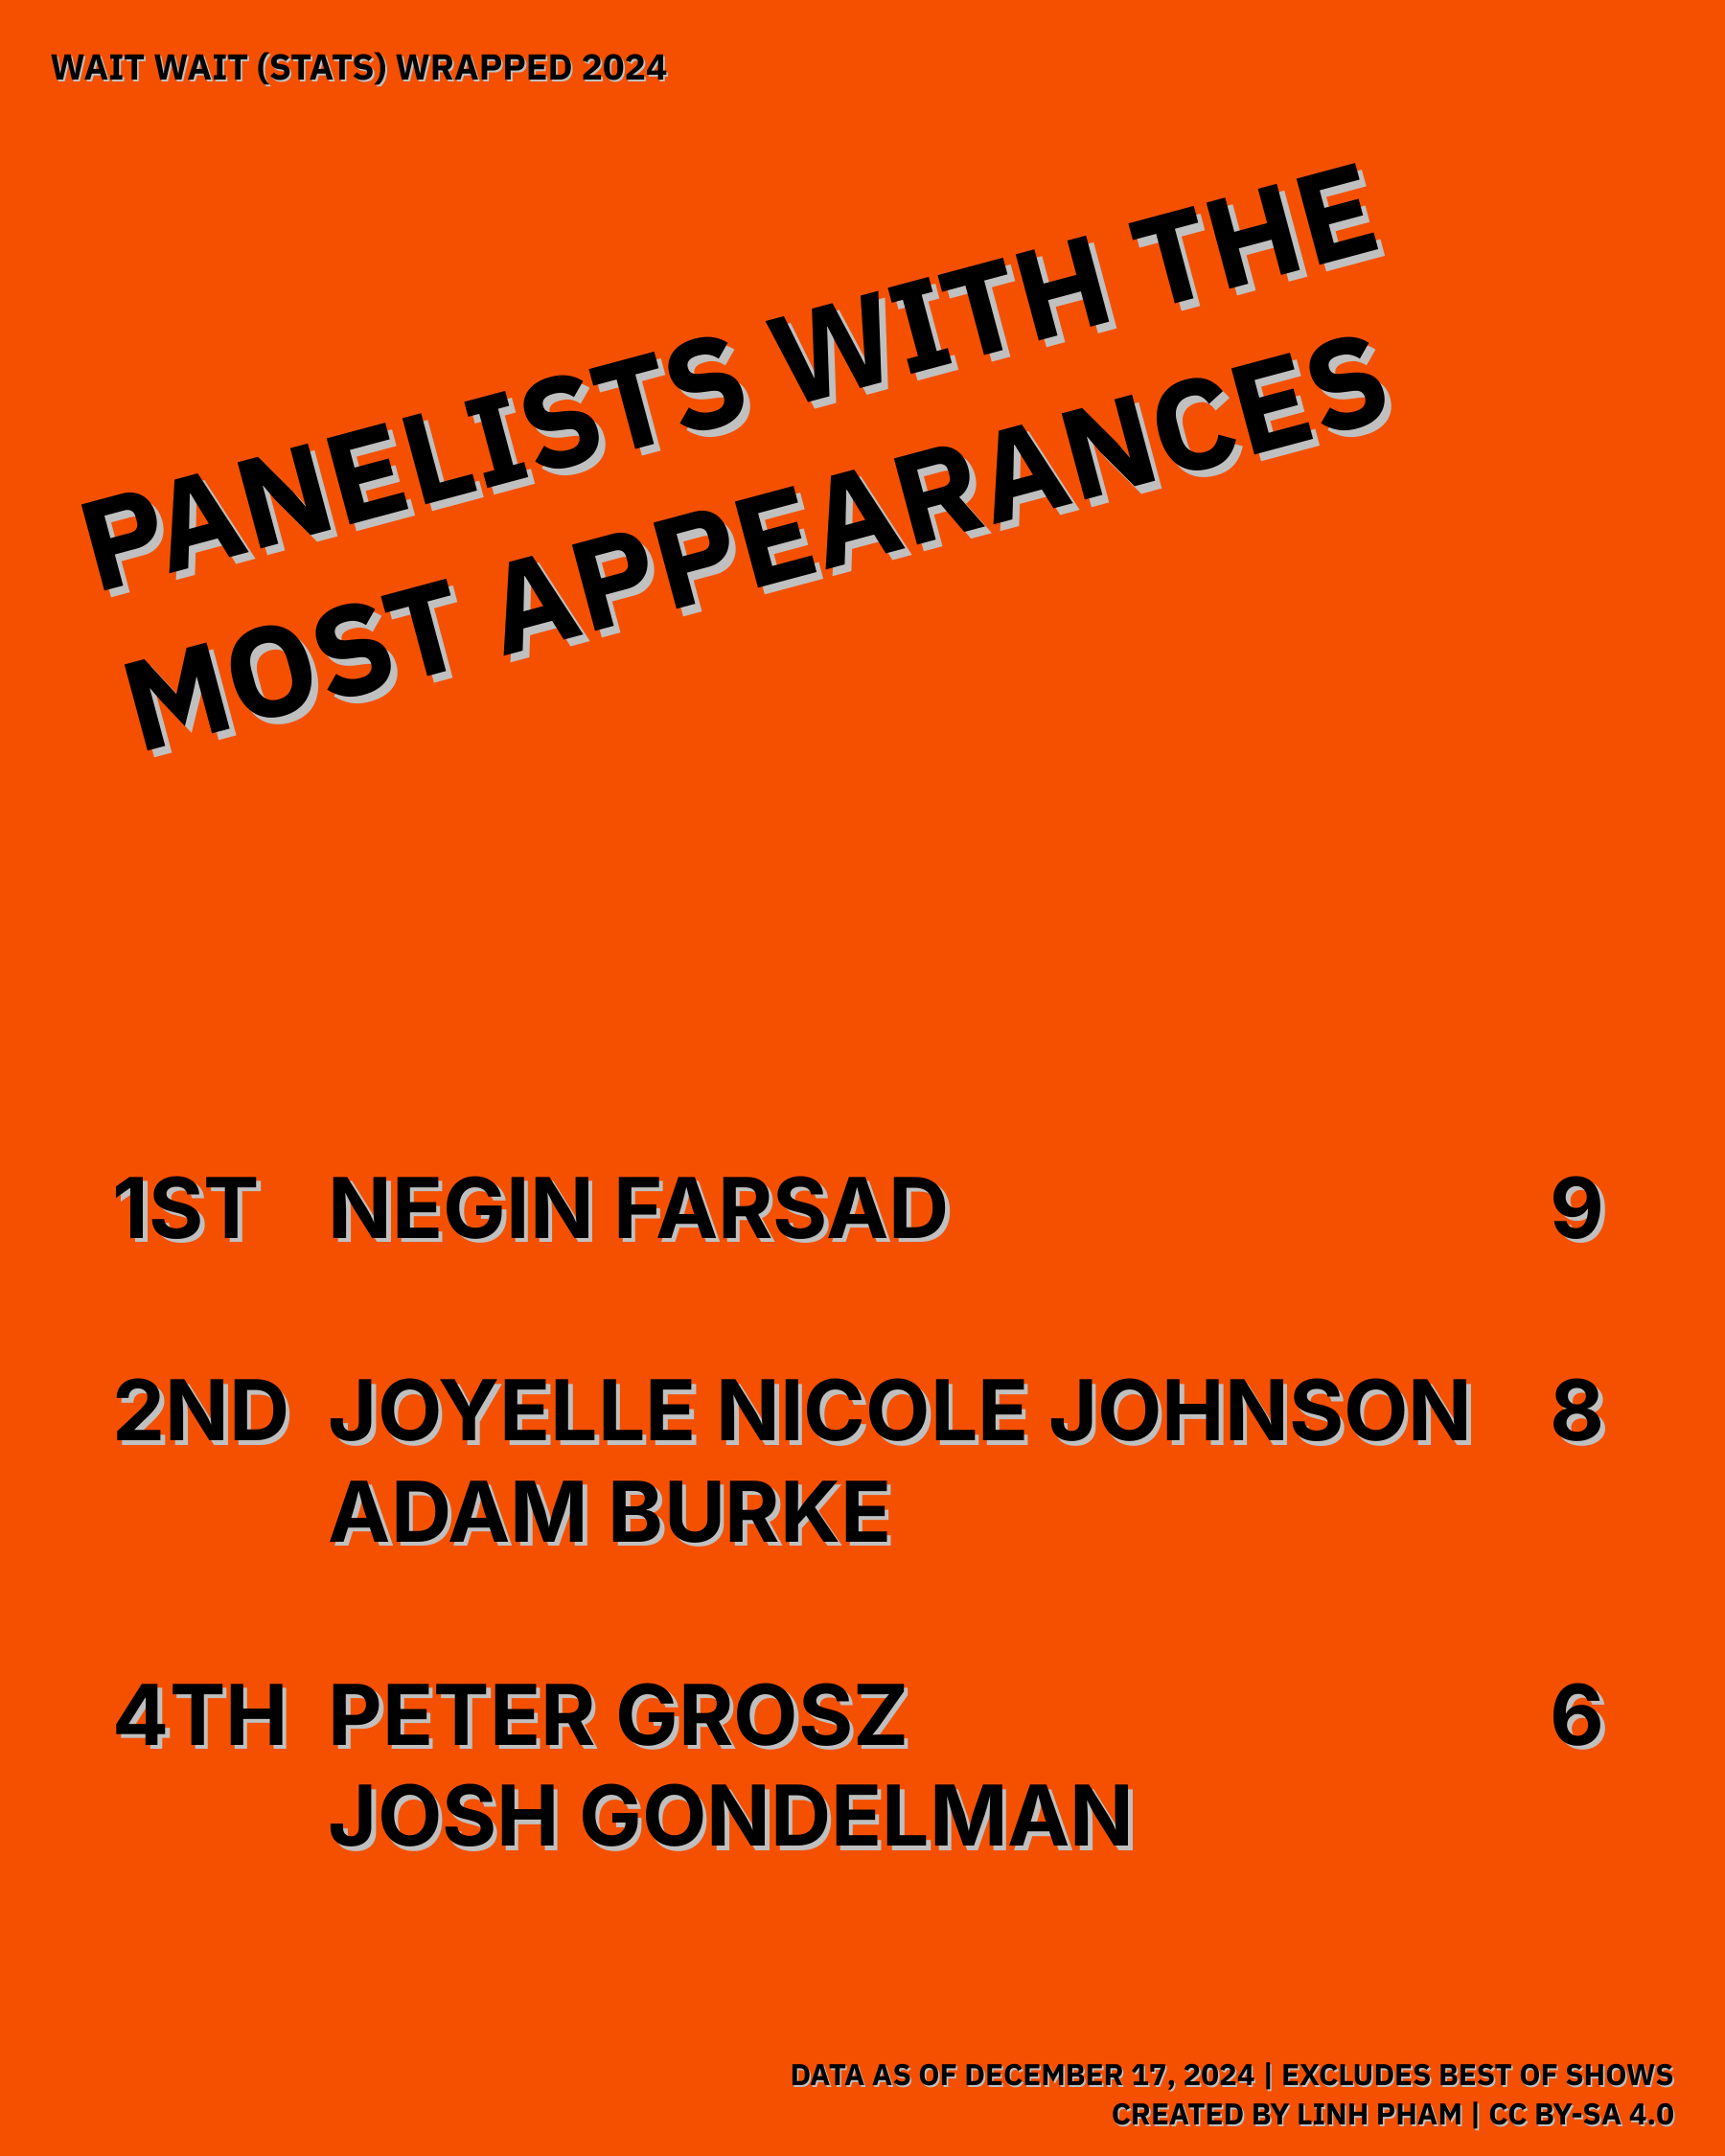

WAIT WAIT (STATS) WRAPPED 2024
PANELISTS WITH THE
MOST APPEARANCES
1ST	NEGIN FARSAD									9
2ND	JOYELLE NICOLE JOHNSON		8
			ADAM BURKE
4TH	PETER GROSZ									6
			JOSH GONDELMAN
Data as of December 17, 2024 | Excludes Best Of Shows
Created by Linh Pham | CC BY-SA 4.0